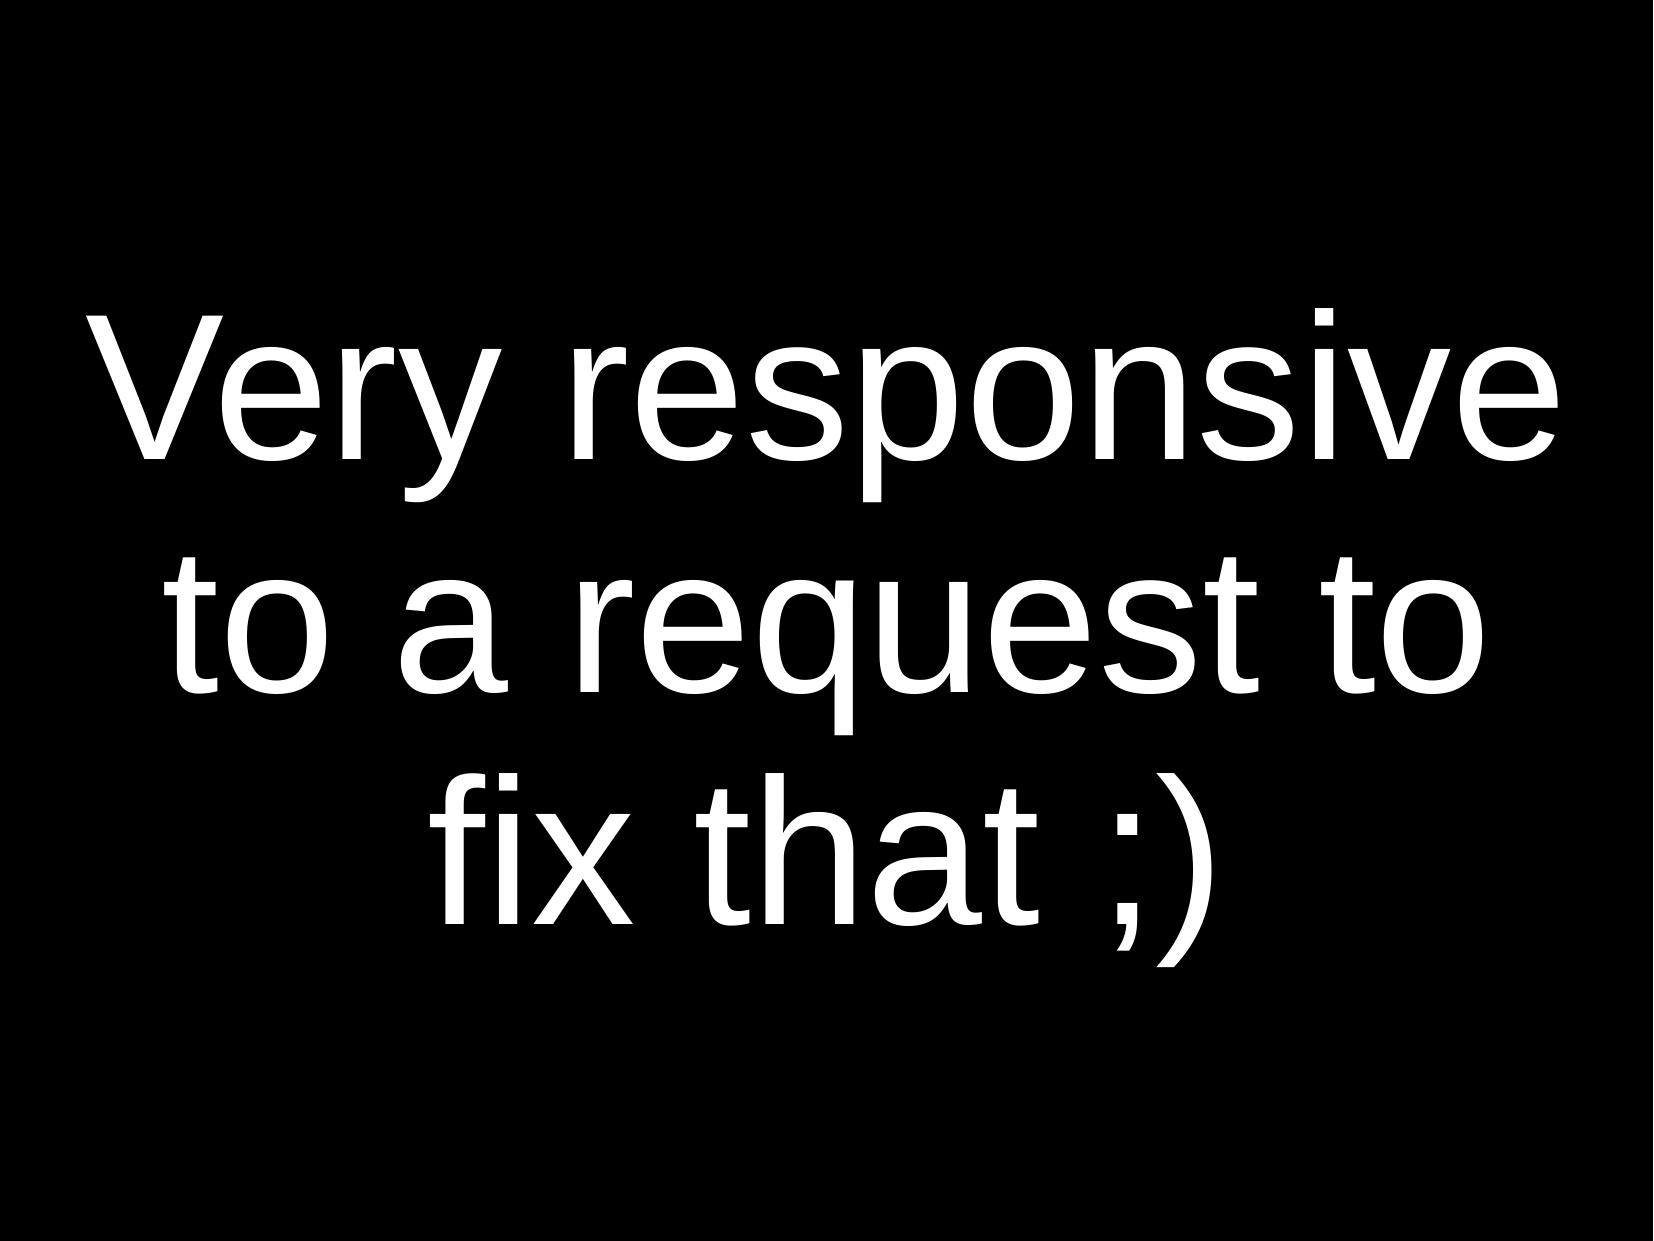

# Very responsive to a request to fix that ;)